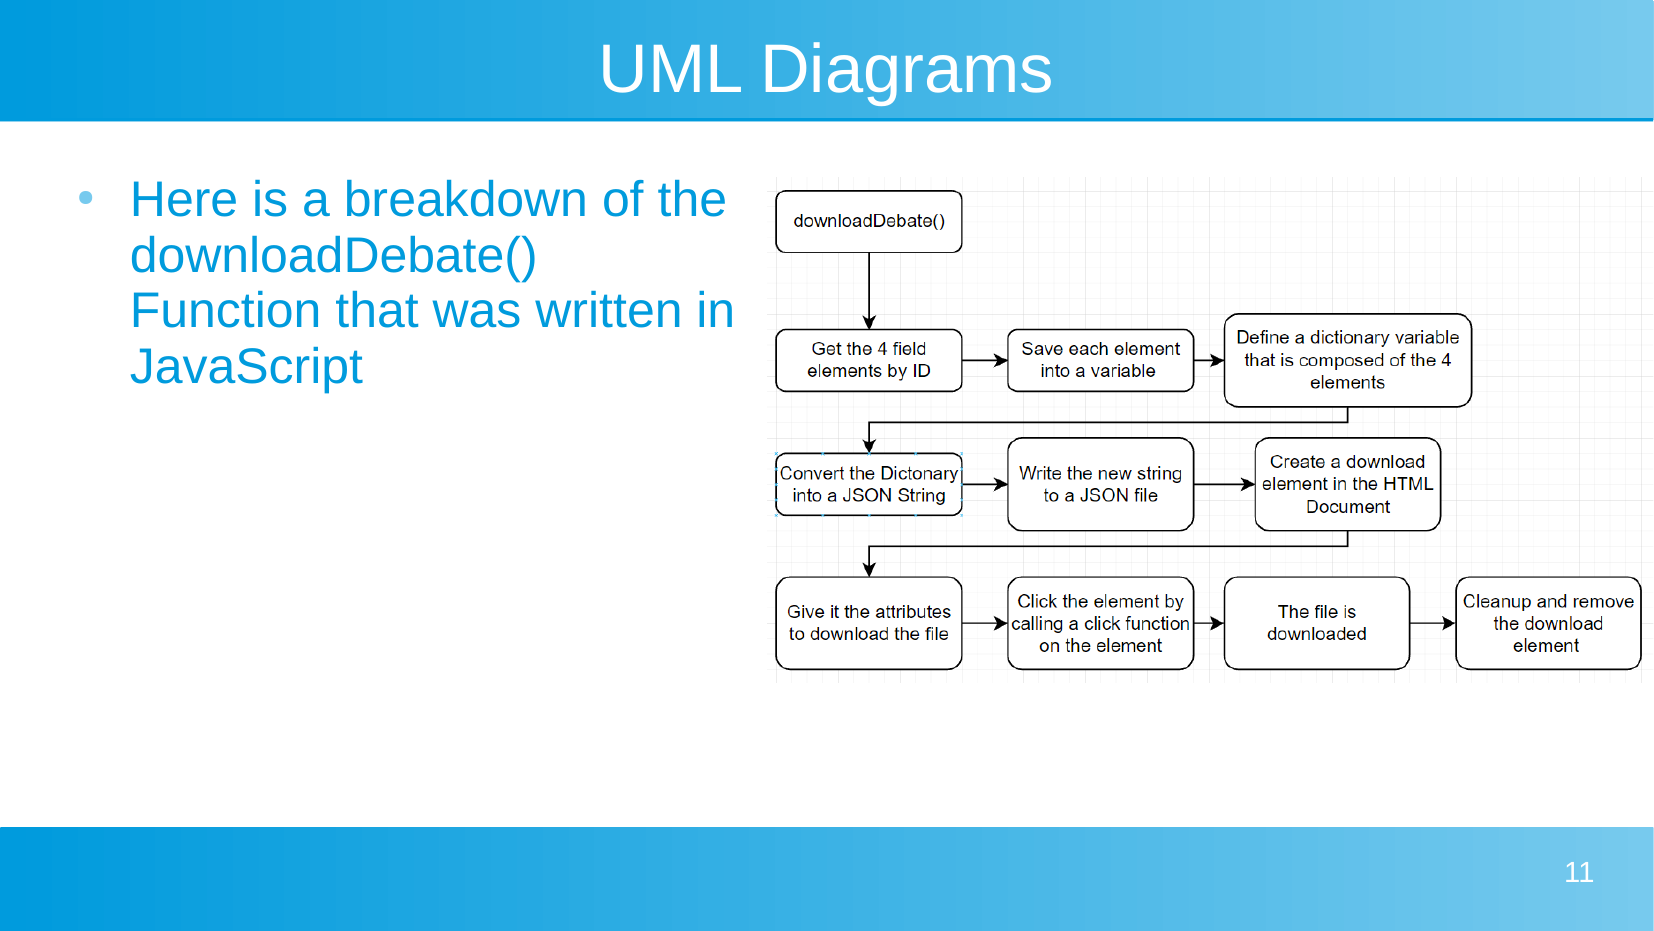

# UML Diagrams
Here is a breakdown of the downloadDebate() Function that was written in JavaScript
11